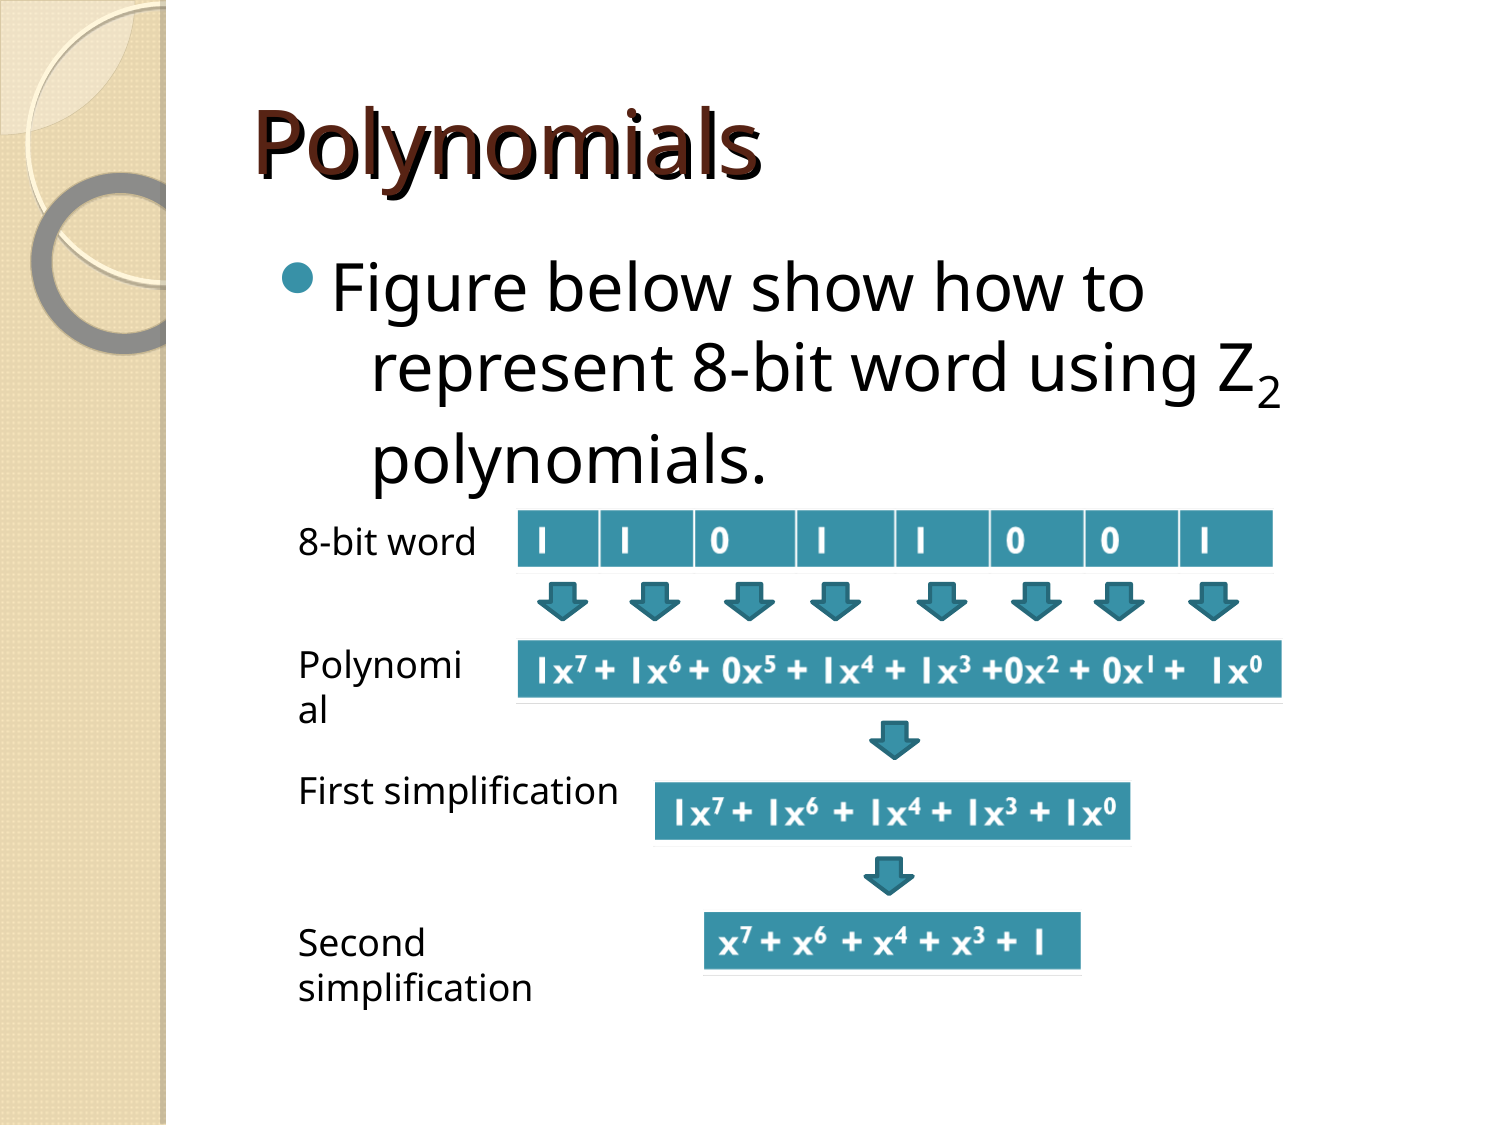

# Polynomials
Figure below show how to represent 8-bit word using Z2 polynomials.
8-bit word
Polynomial
First simplification
Second simplification